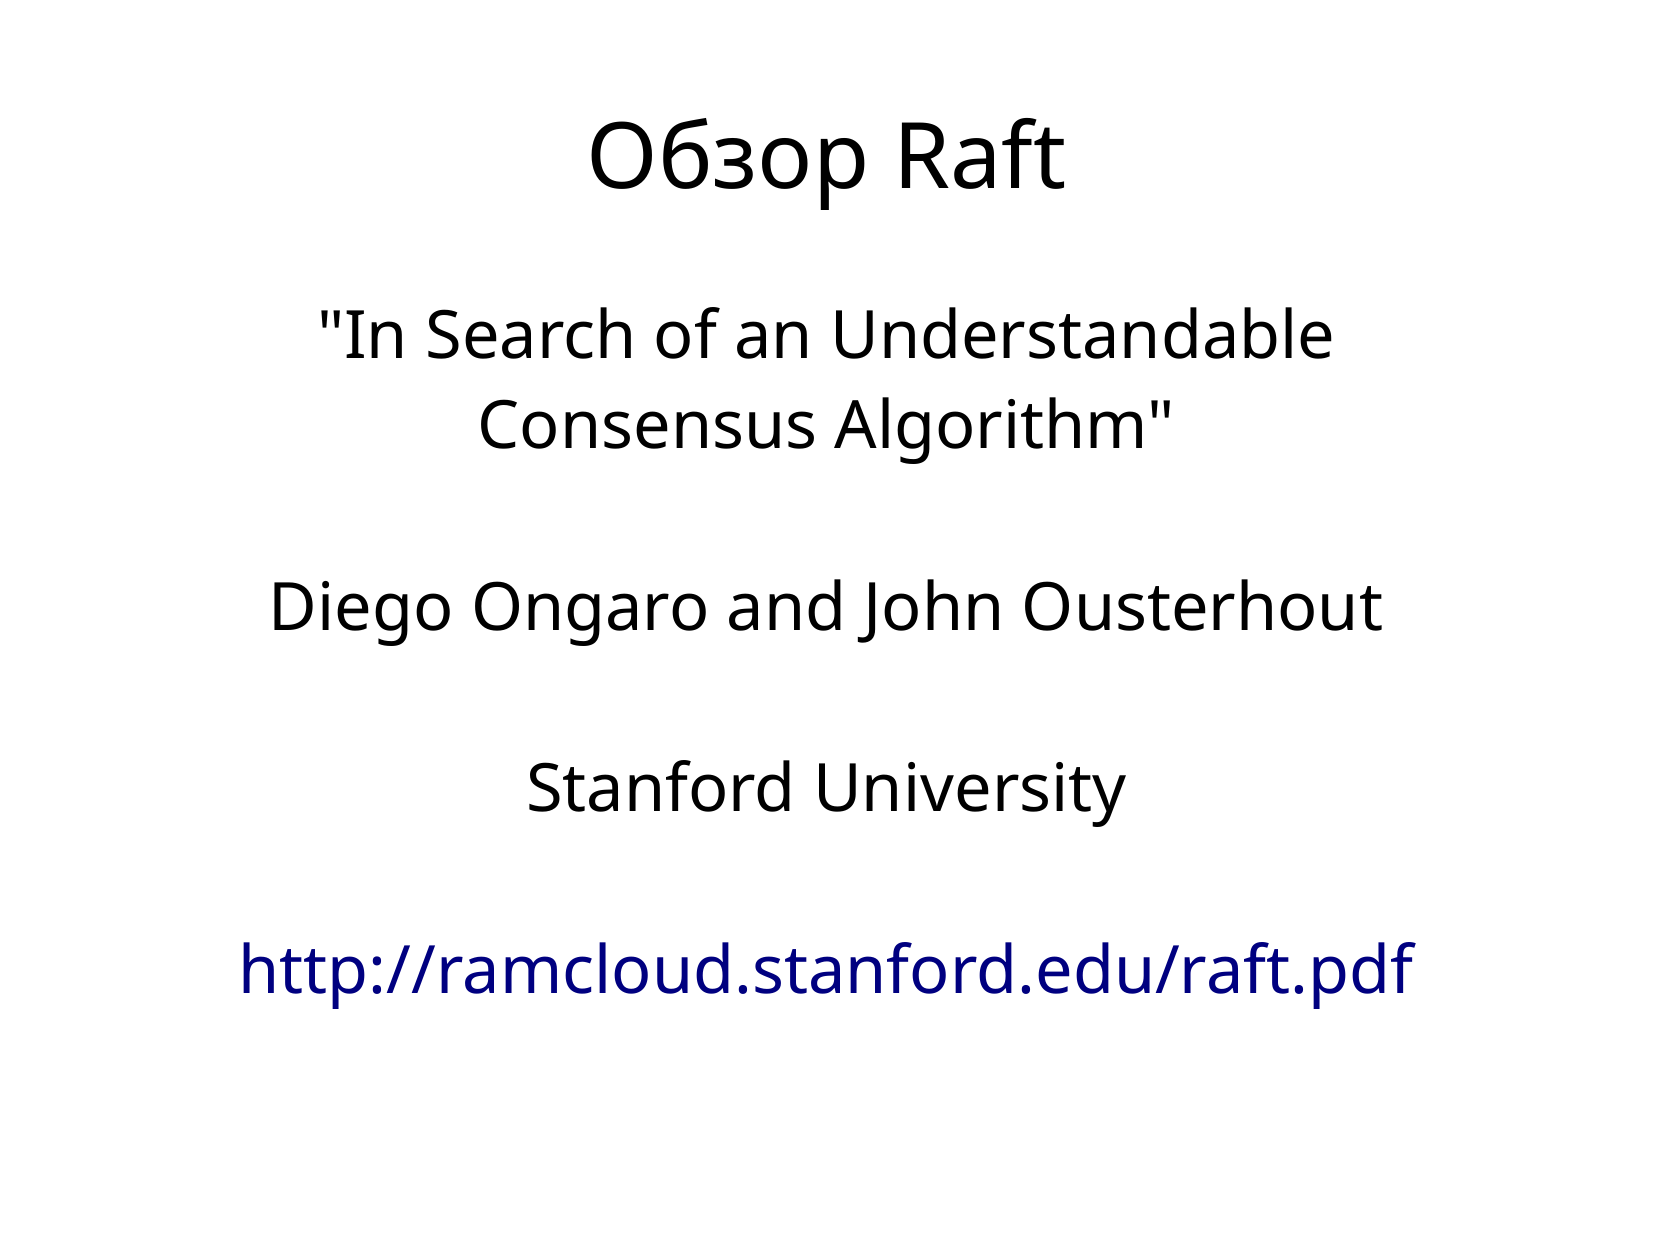

# Обзор Raft
"In Search of an Understandable
Consensus Algorithm"
Diego Ongaro and John Ousterhout
Stanford University
http://ramcloud.stanford.edu/raft.pdf